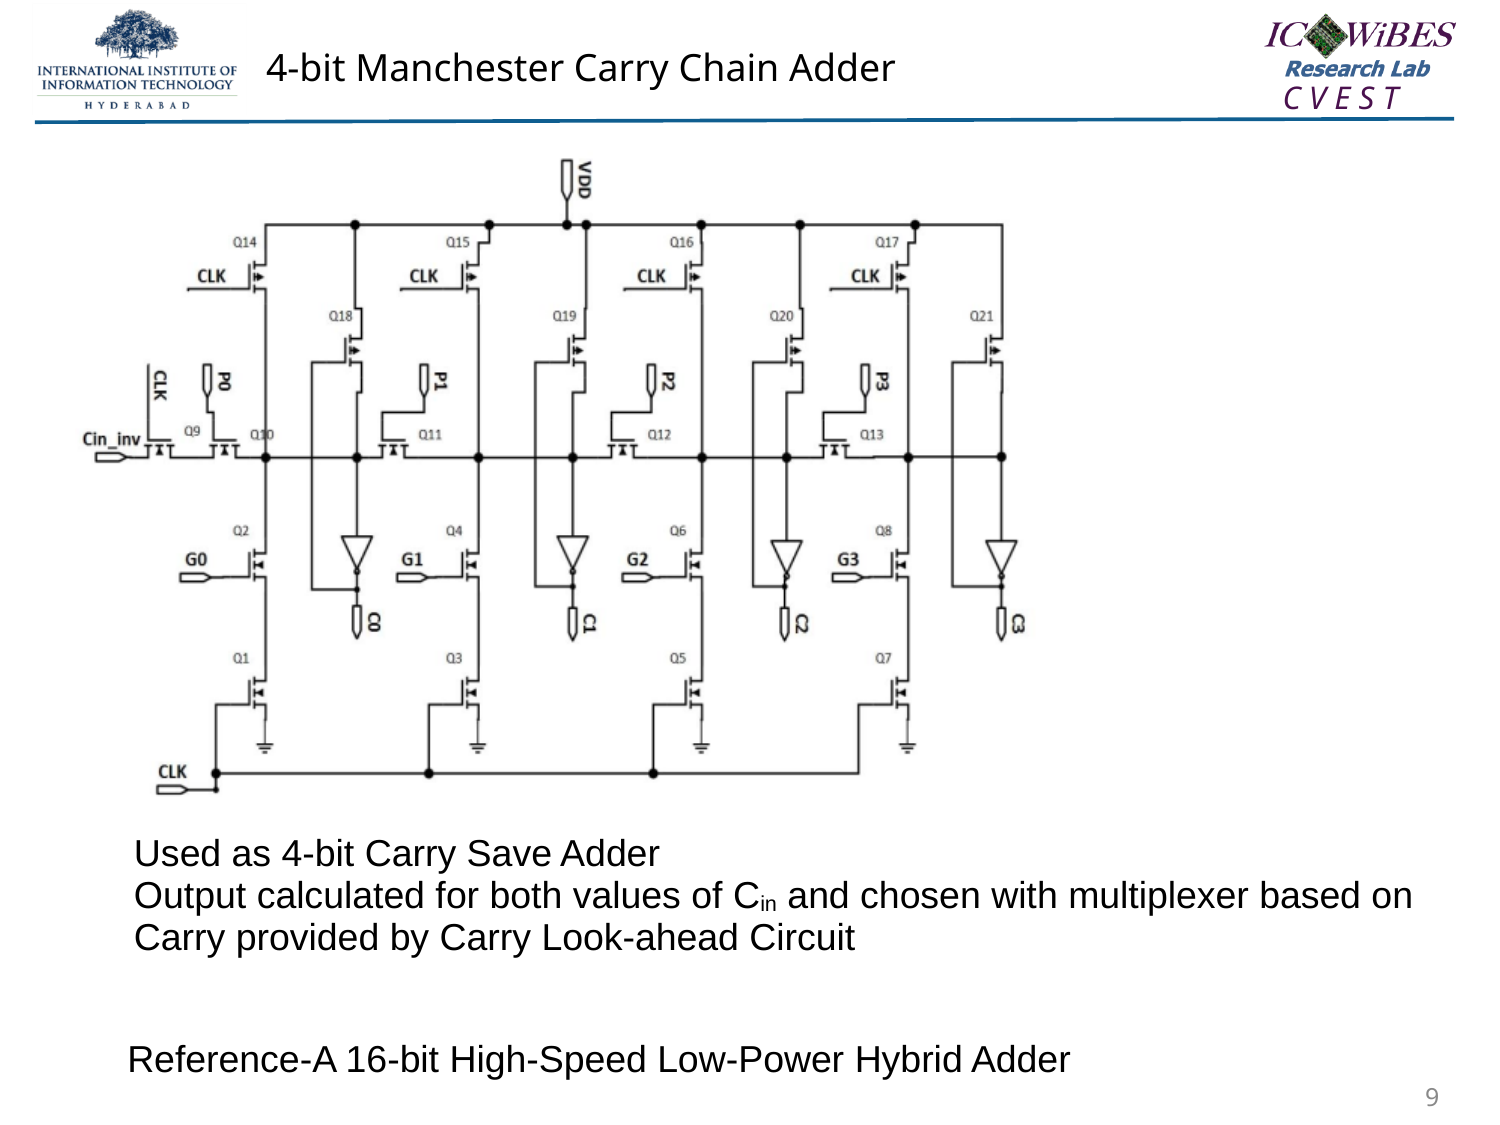

# 4-bit Manchester Carry Chain Adder
Used as 4-bit Carry Save Adder
Output calculated for both values of Cin and chosen with multiplexer based on
Carry provided by Carry Look-ahead Circuit
Reference-A 16-bit High-Speed Low-Power Hybrid Adder